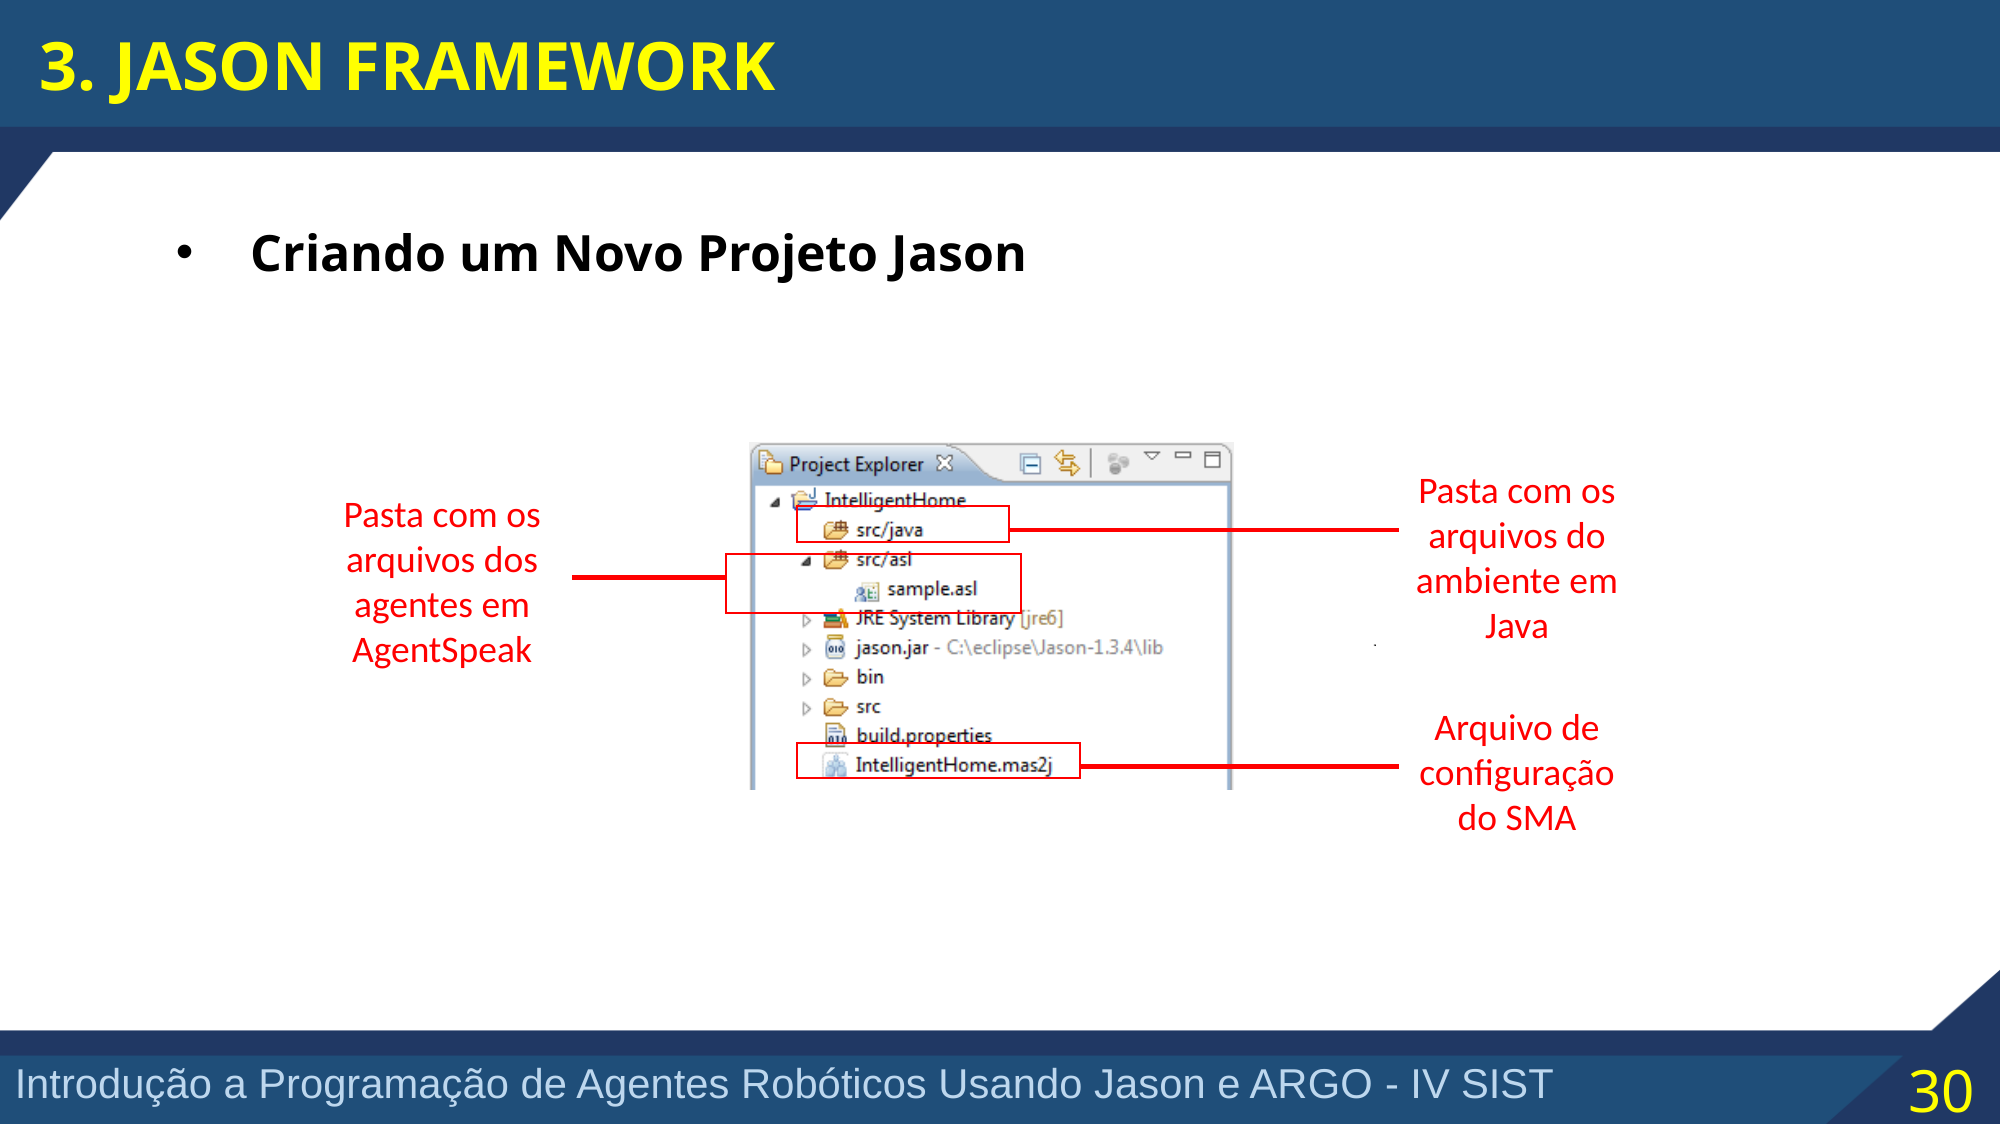

3. JASON FRAMEWORK
Criando um Novo Projeto Jason
Pasta com os arquivos do ambiente em Java
Pasta com os arquivos dos agentes em AgentSpeak
Arquivo de configuração do SMA